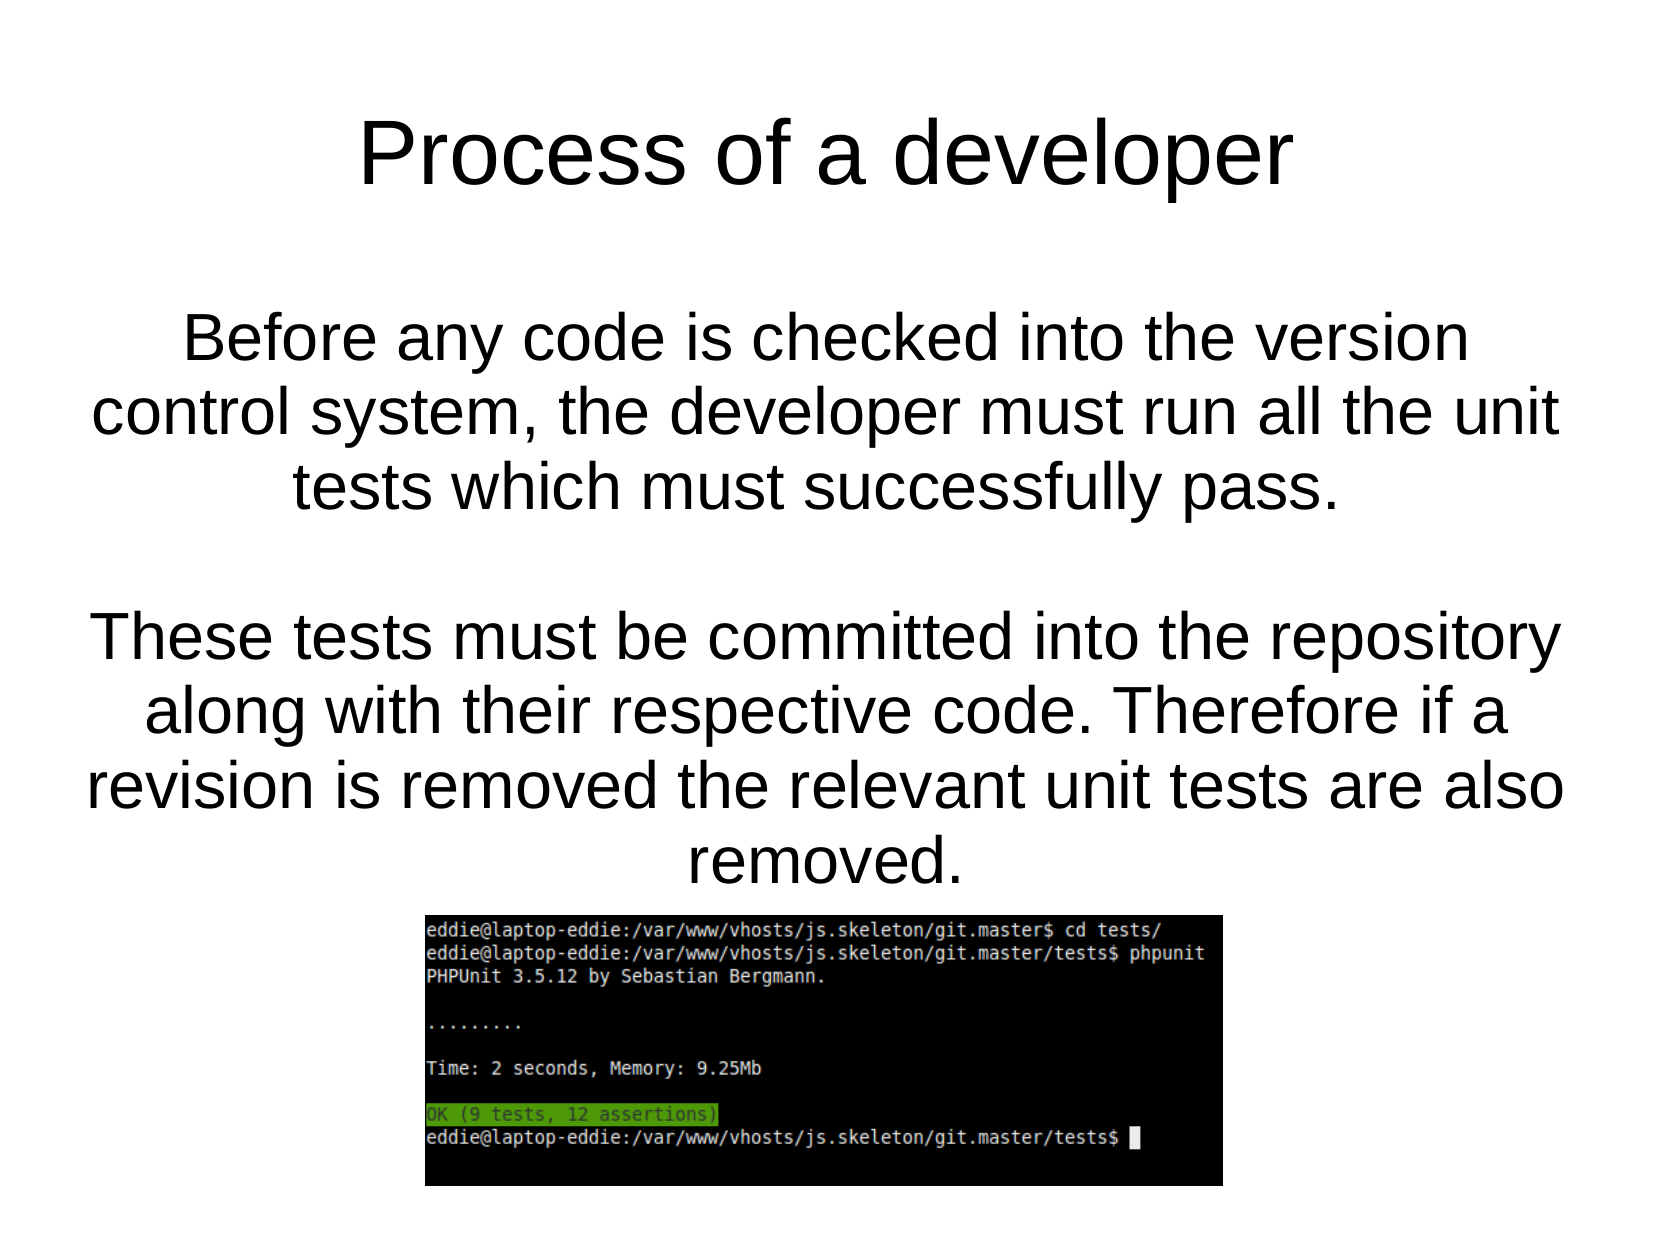

# Process of a developer
Before any code is checked into the version control system, the developer must run all the unit tests which must successfully pass.
These tests must be committed into the repository along with their respective code. Therefore if a revision is removed the relevant unit tests are also removed.